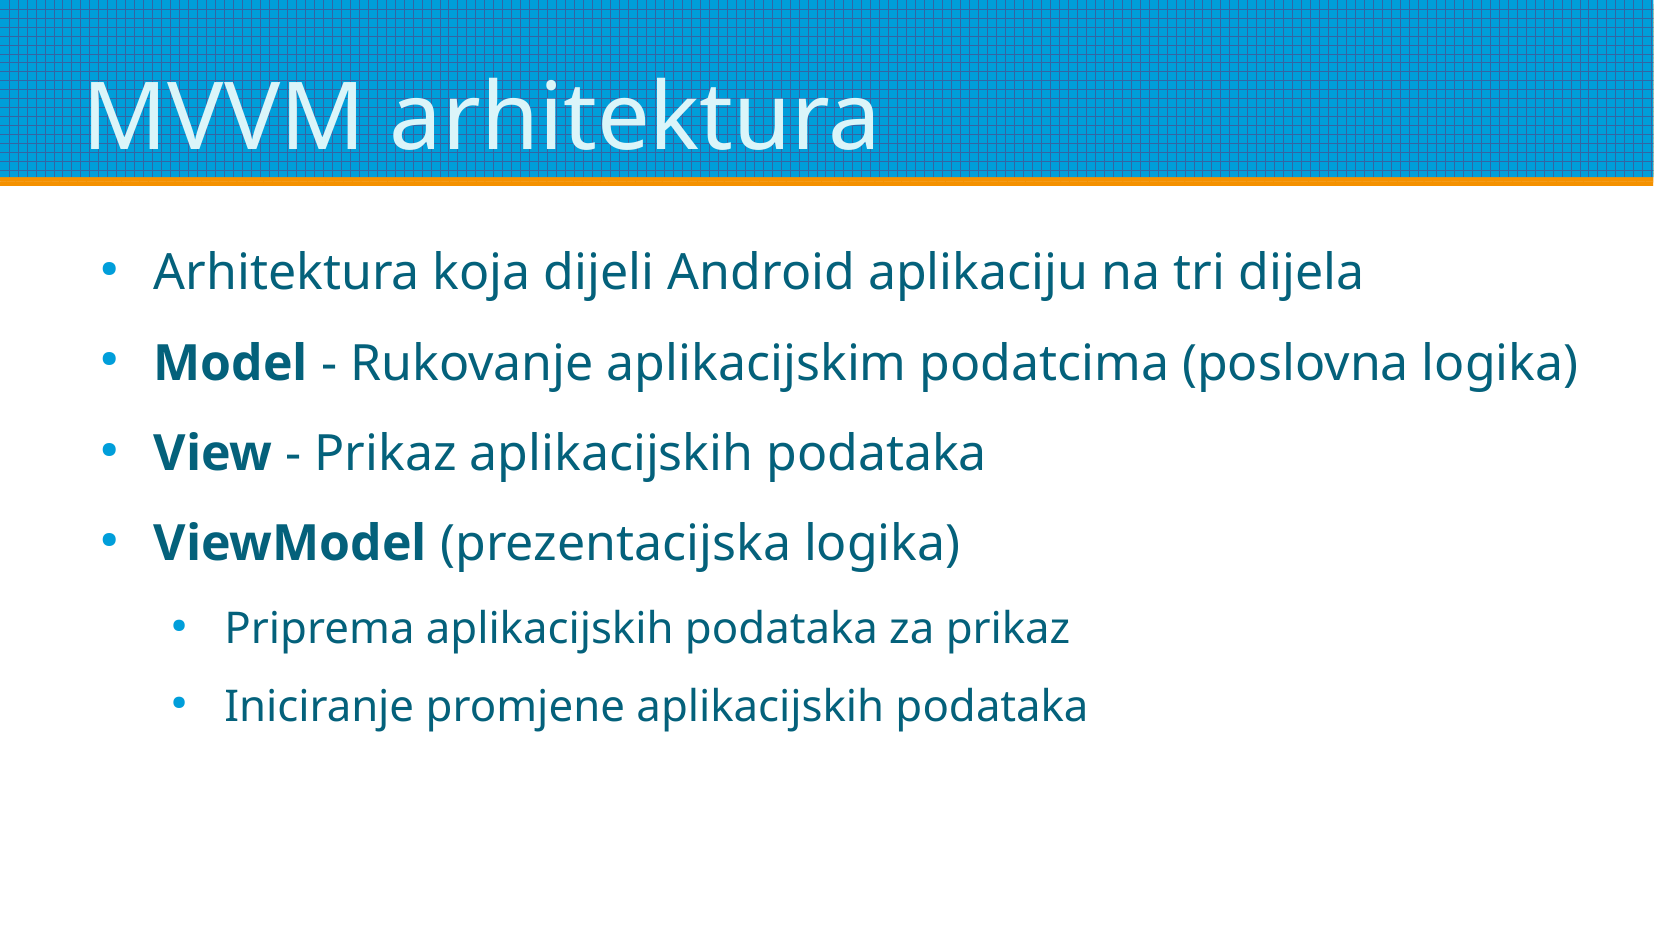

# MVVM arhitektura
Arhitektura koja dijeli Android aplikaciju na tri dijela
Model - Rukovanje aplikacijskim podatcima (poslovna logika)
View - Prikaz aplikacijskih podataka
ViewModel (prezentacijska logika)
Priprema aplikacijskih podataka za prikaz
Iniciranje promjene aplikacijskih podataka